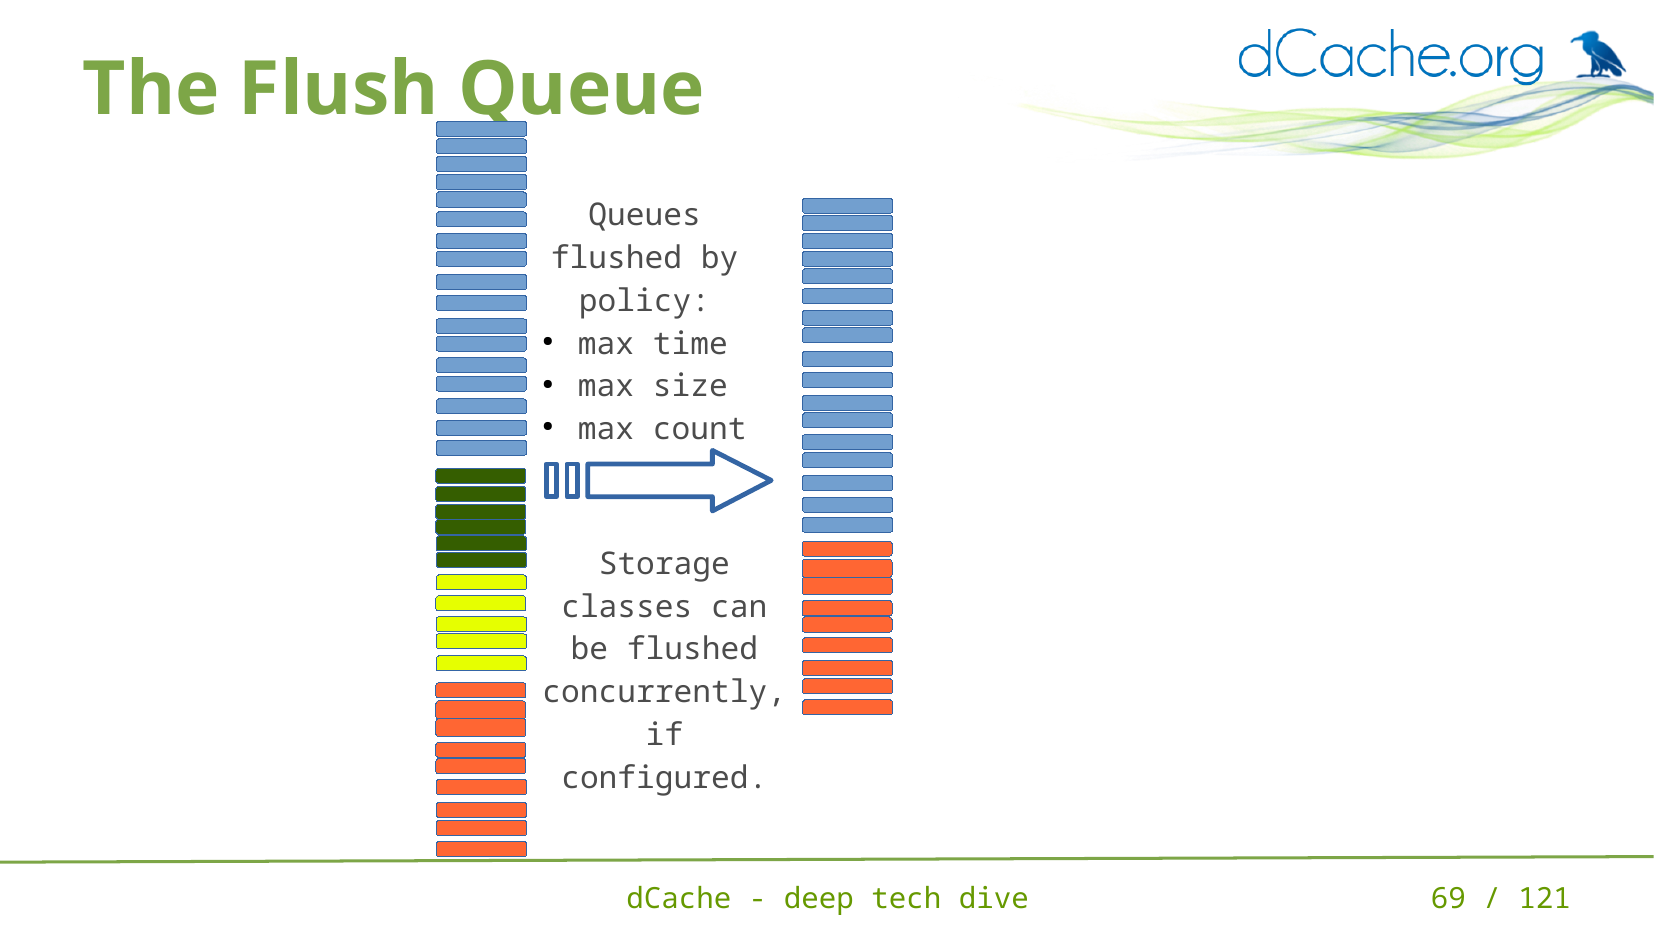

# The Flush Queue
Queues flushed by policy:
max time
max size
max count
Storage classes can be flushed concurrently, if configured.
dCache - deep tech dive
69